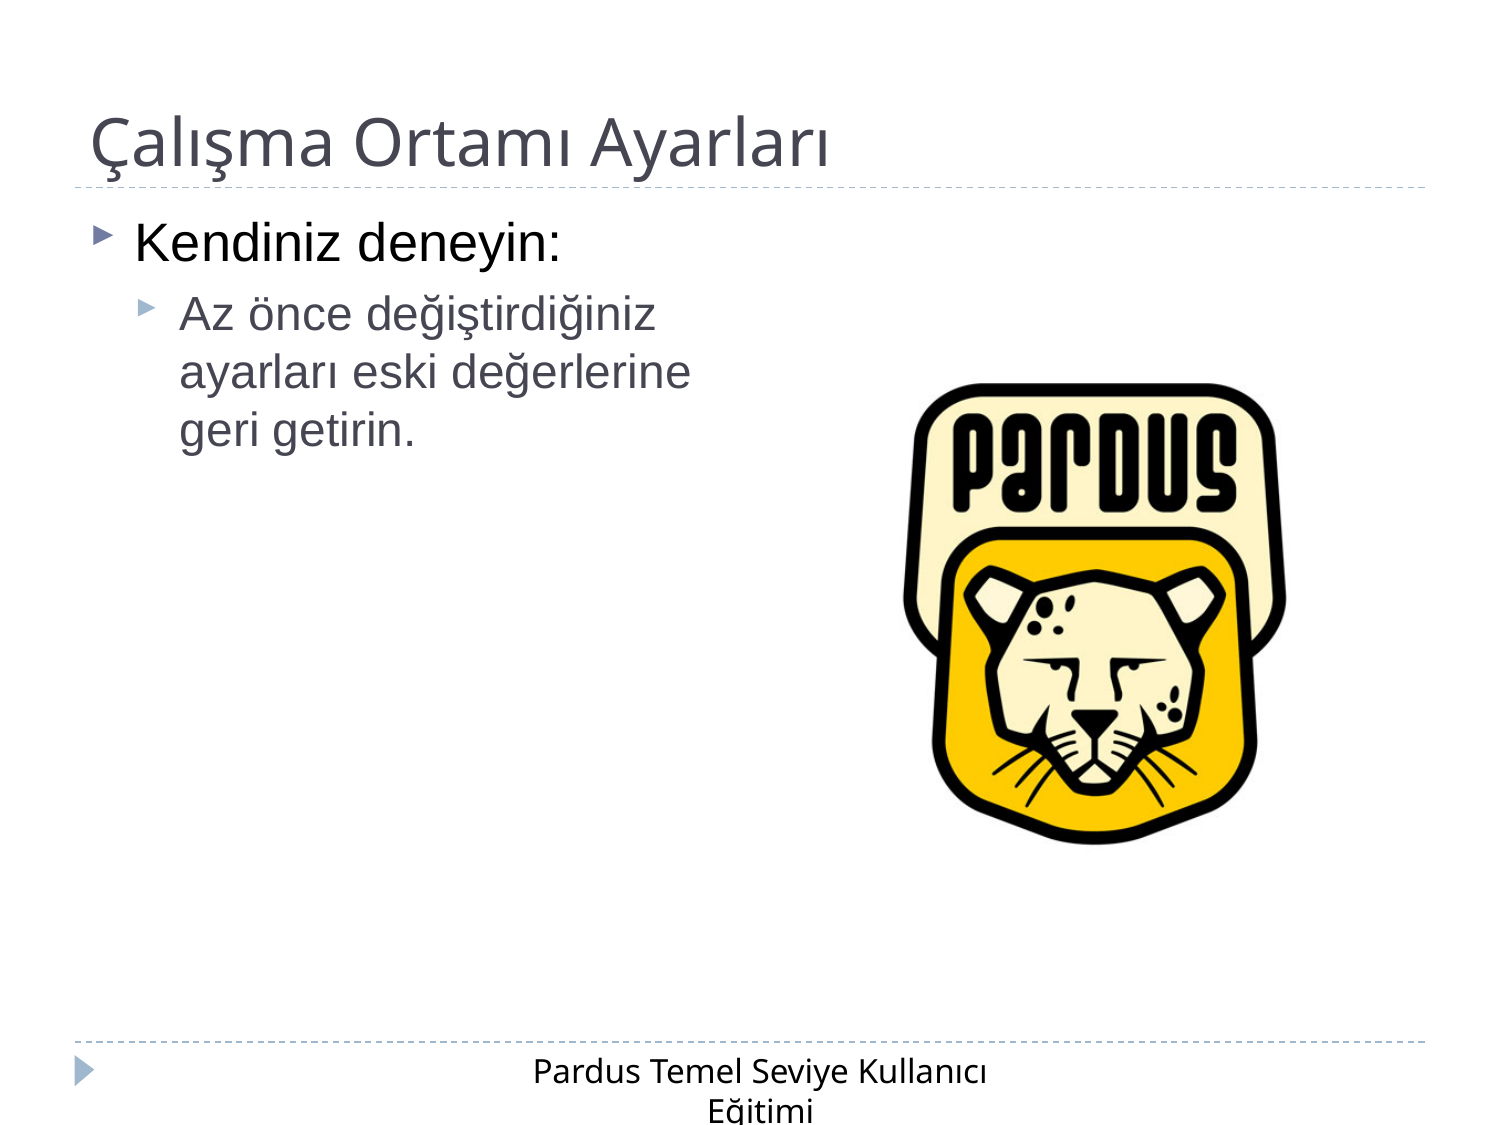

# Çalışma Ortamı Ayarları
Kendiniz deneyin:
Az önce değiştirdiğiniz ayarları eski değerlerine geri getirin.